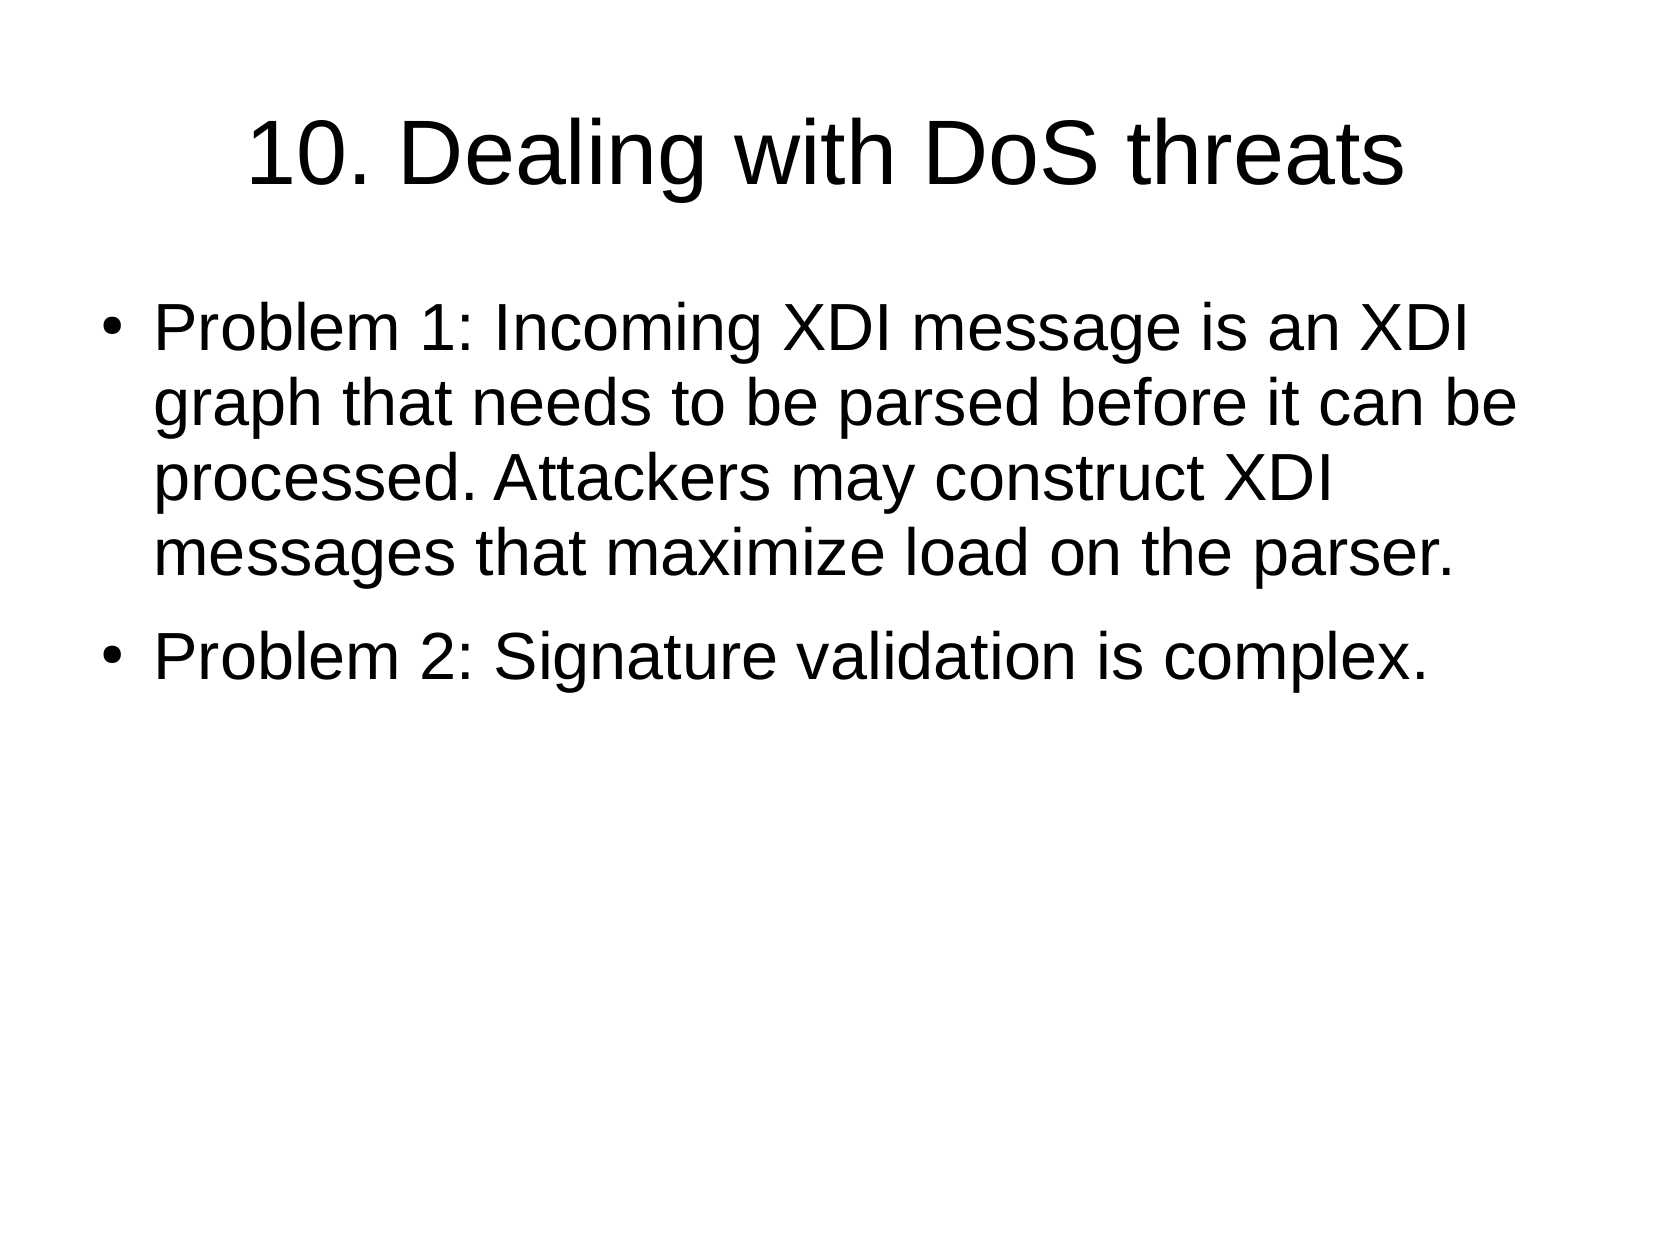

# 10. Dealing with DoS threats
Problem 1: Incoming XDI message is an XDI graph that needs to be parsed before it can be processed. Attackers may construct XDI messages that maximize load on the parser.
Problem 2: Signature validation is complex.